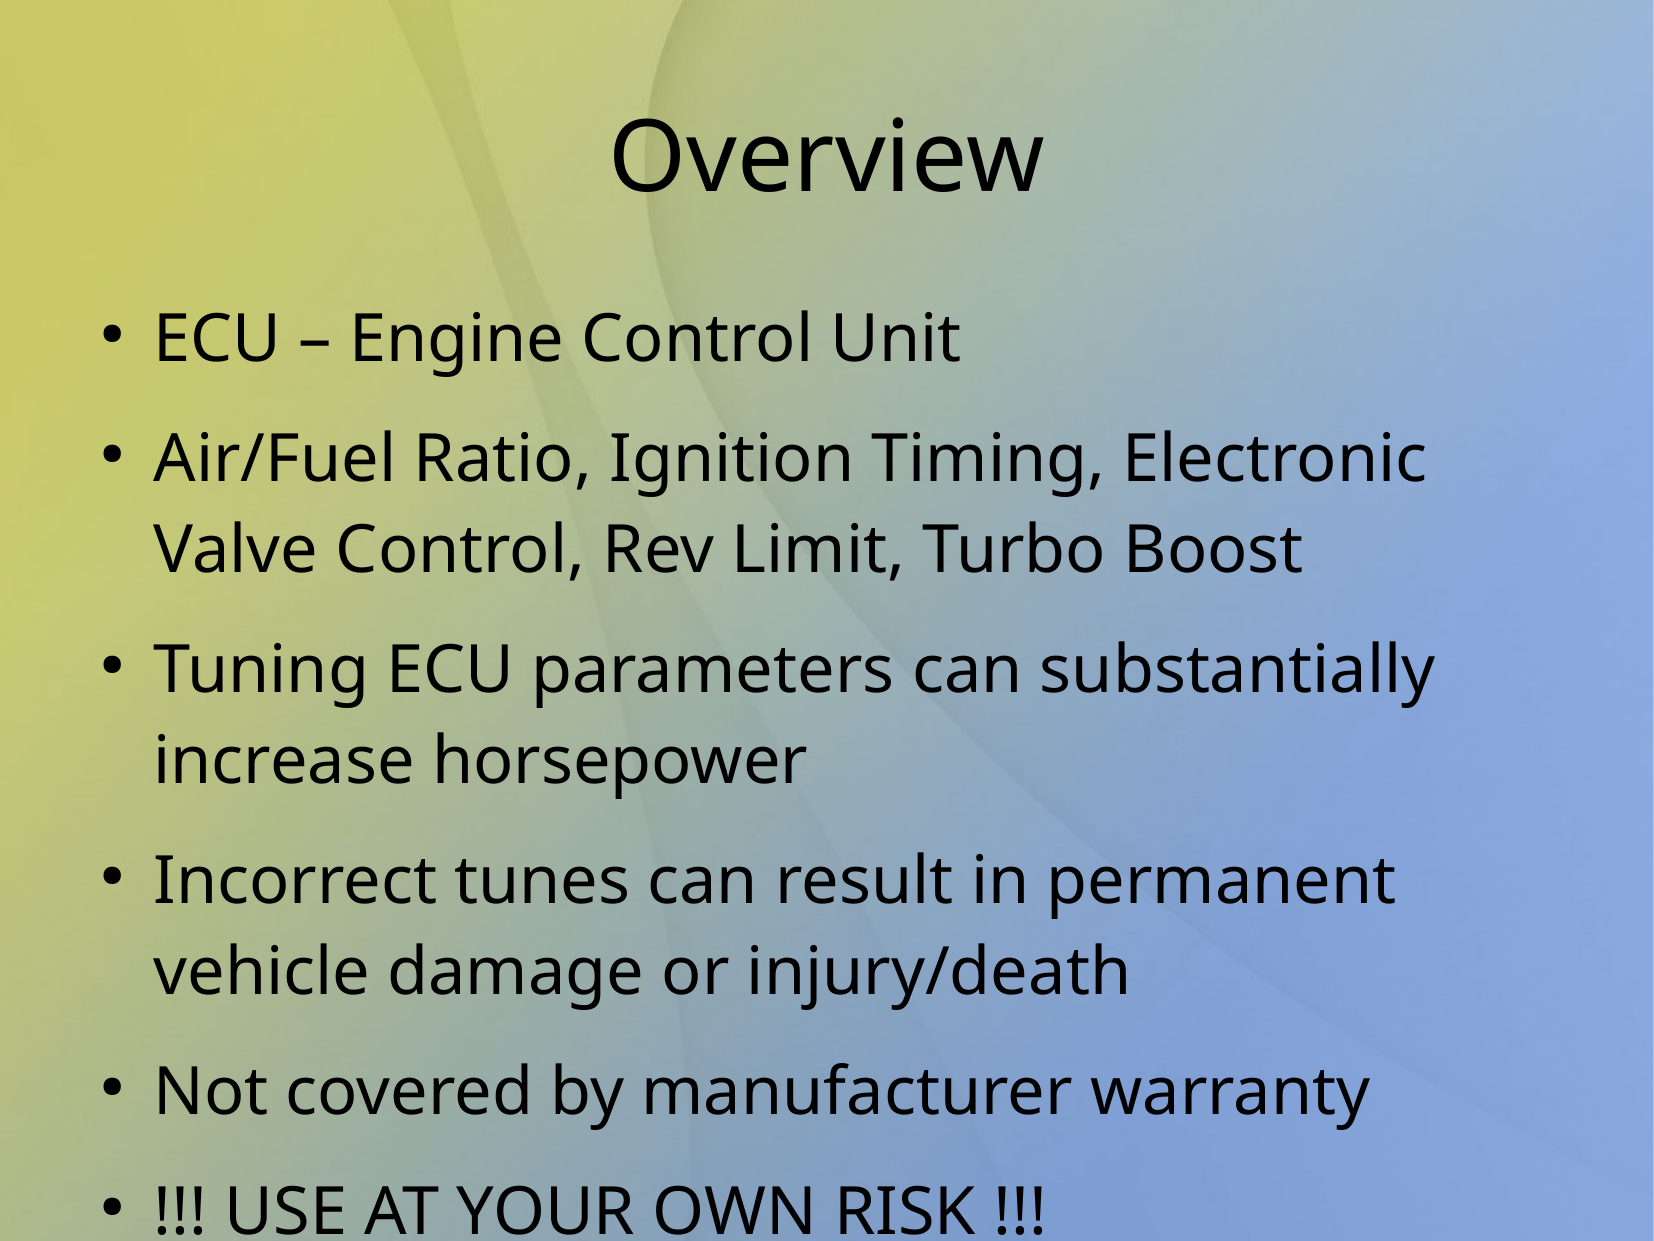

# Overview
ECU – Engine Control Unit
Air/Fuel Ratio, Ignition Timing, Electronic Valve Control, Rev Limit, Turbo Boost
Tuning ECU parameters can substantially increase horsepower
Incorrect tunes can result in permanent vehicle damage or injury/death
Not covered by manufacturer warranty
!!! USE AT YOUR OWN RISK !!!